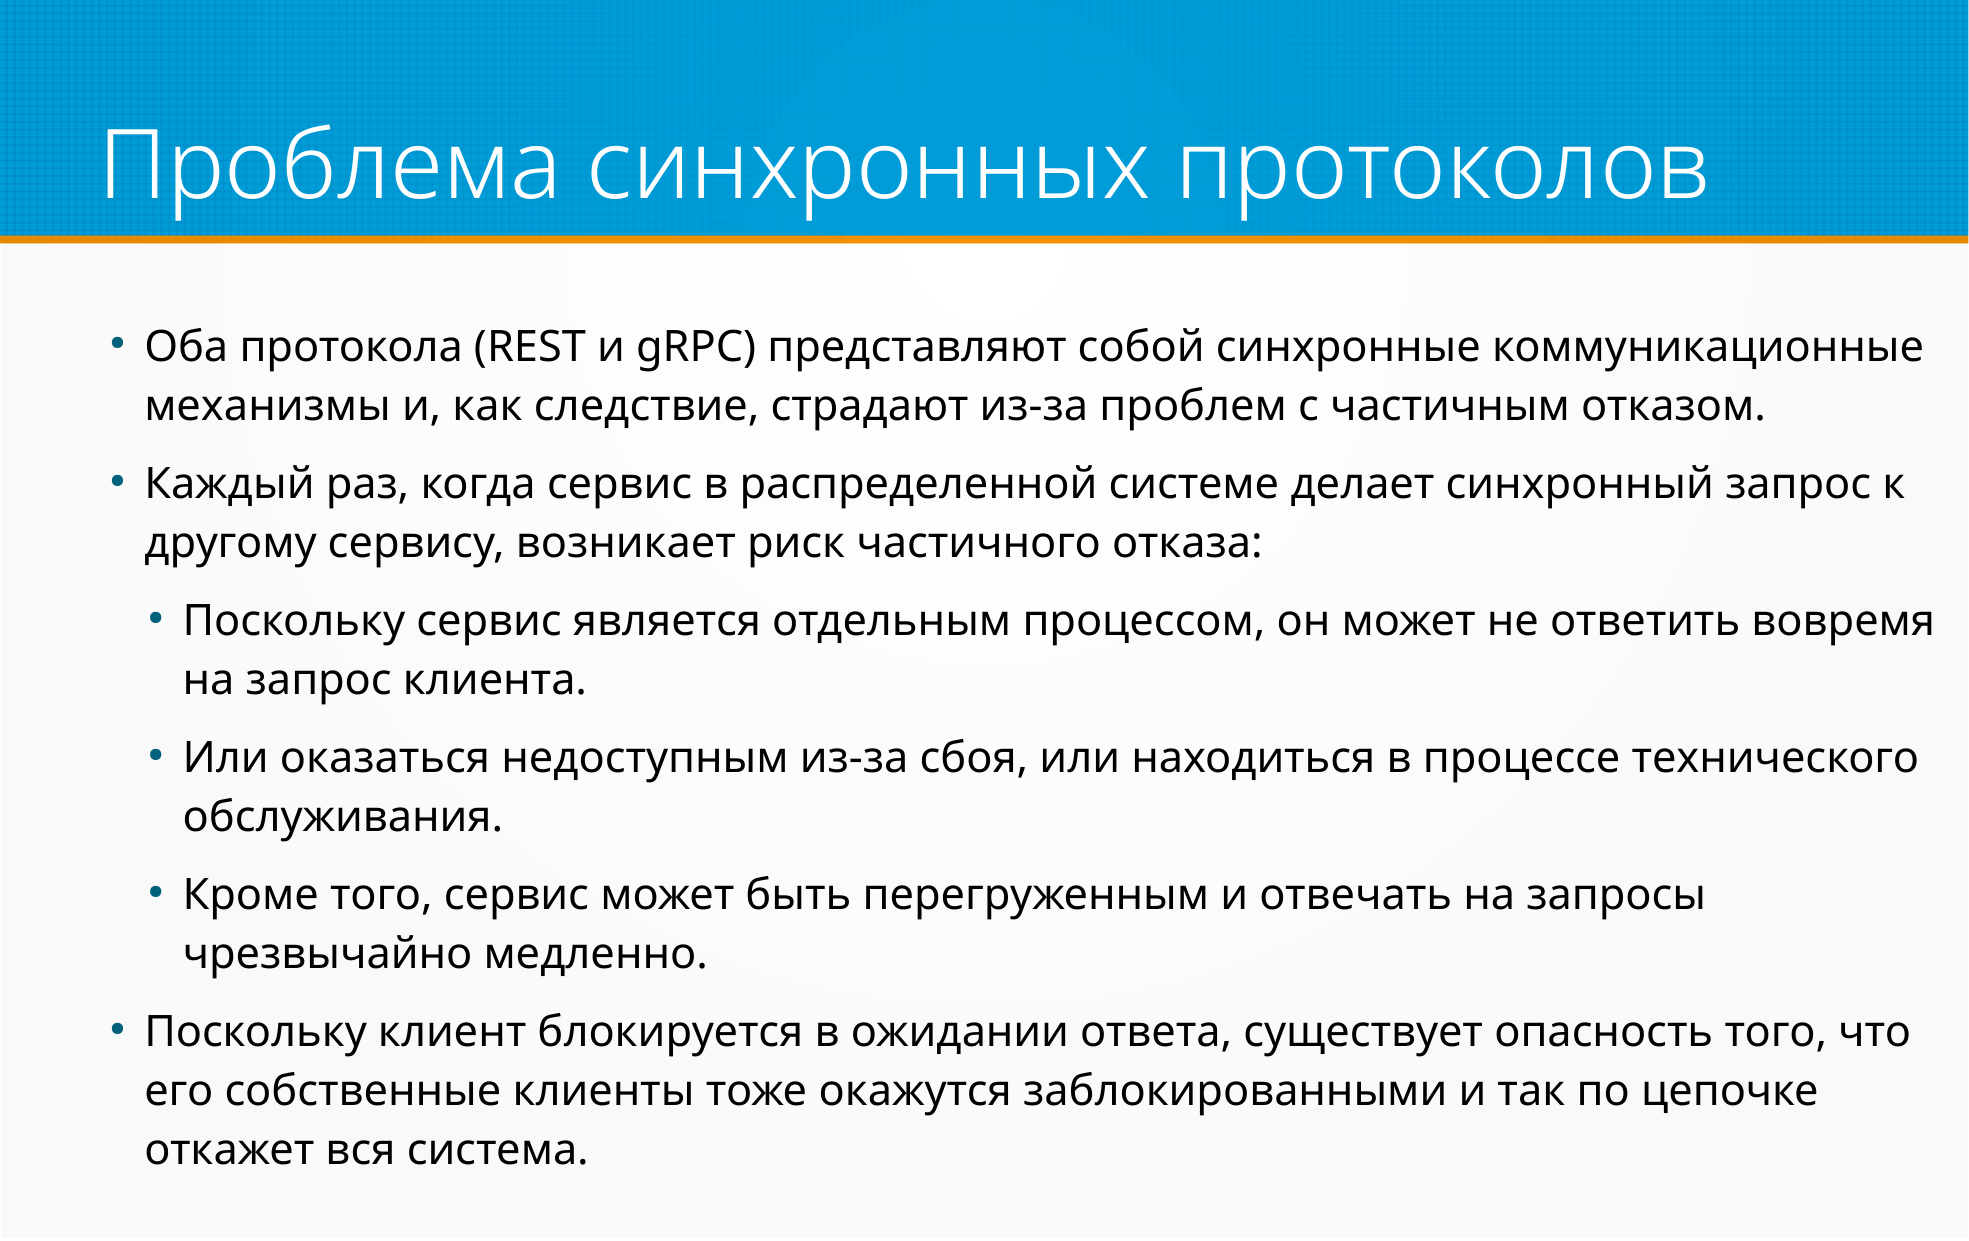

# Проблема синхронных протоколов
Оба протокола (REST и gRPC) представляют собой синхронные коммуникационные механизмы и, как следствие, страдают из-за проблем с частичным отказом.
Каждый раз, когда сервис в распределенной системе делает синхронный запрос к другому сервису, возникает риск частичного отказа:
Поскольку сервис является отдельным процессом, он может не ответить вовремя на запрос клиента.
Или оказаться недоступным из-за сбоя, или находиться в процессе технического обслуживания.
Кроме того, сервис может быть перегруженным и отвечать на запросы чрезвычайно медленно.
Поскольку клиент блокируется в ожидании ответа, существует опасность того, что его собственные клиенты тоже окажутся заблокированными и так по цепочке откажет вся система.